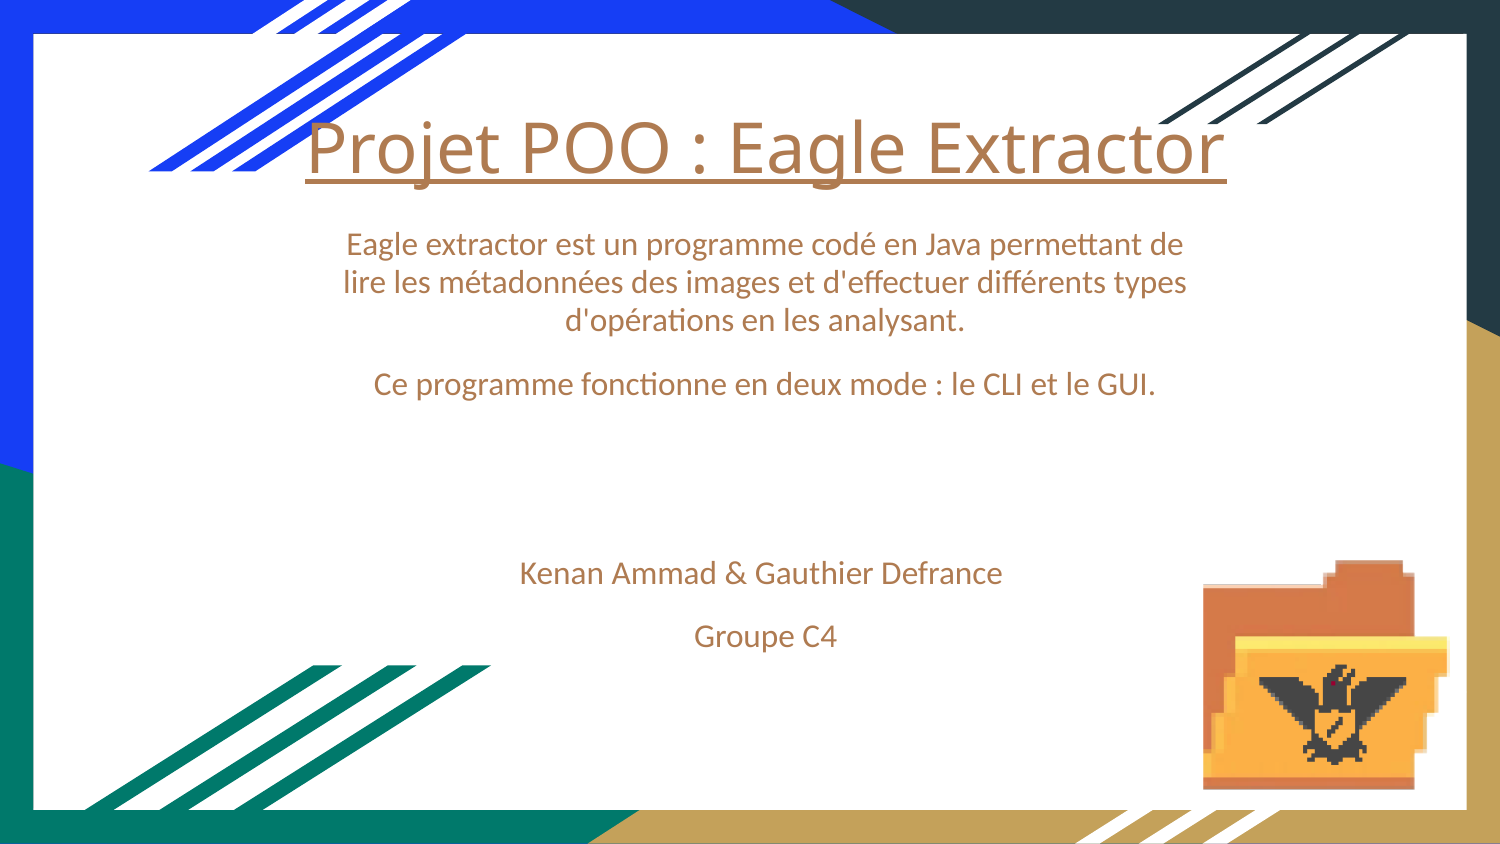

# Projet POO : Eagle Extractor
Eagle extractor est un programme codé en Java permettant de lire les métadonnées des images et d'effectuer différents types d'opérations en les analysant.
Ce programme fonctionne en deux mode : le CLI et le GUI.
Kenan Ammad & Gauthier Defrance
Groupe C4